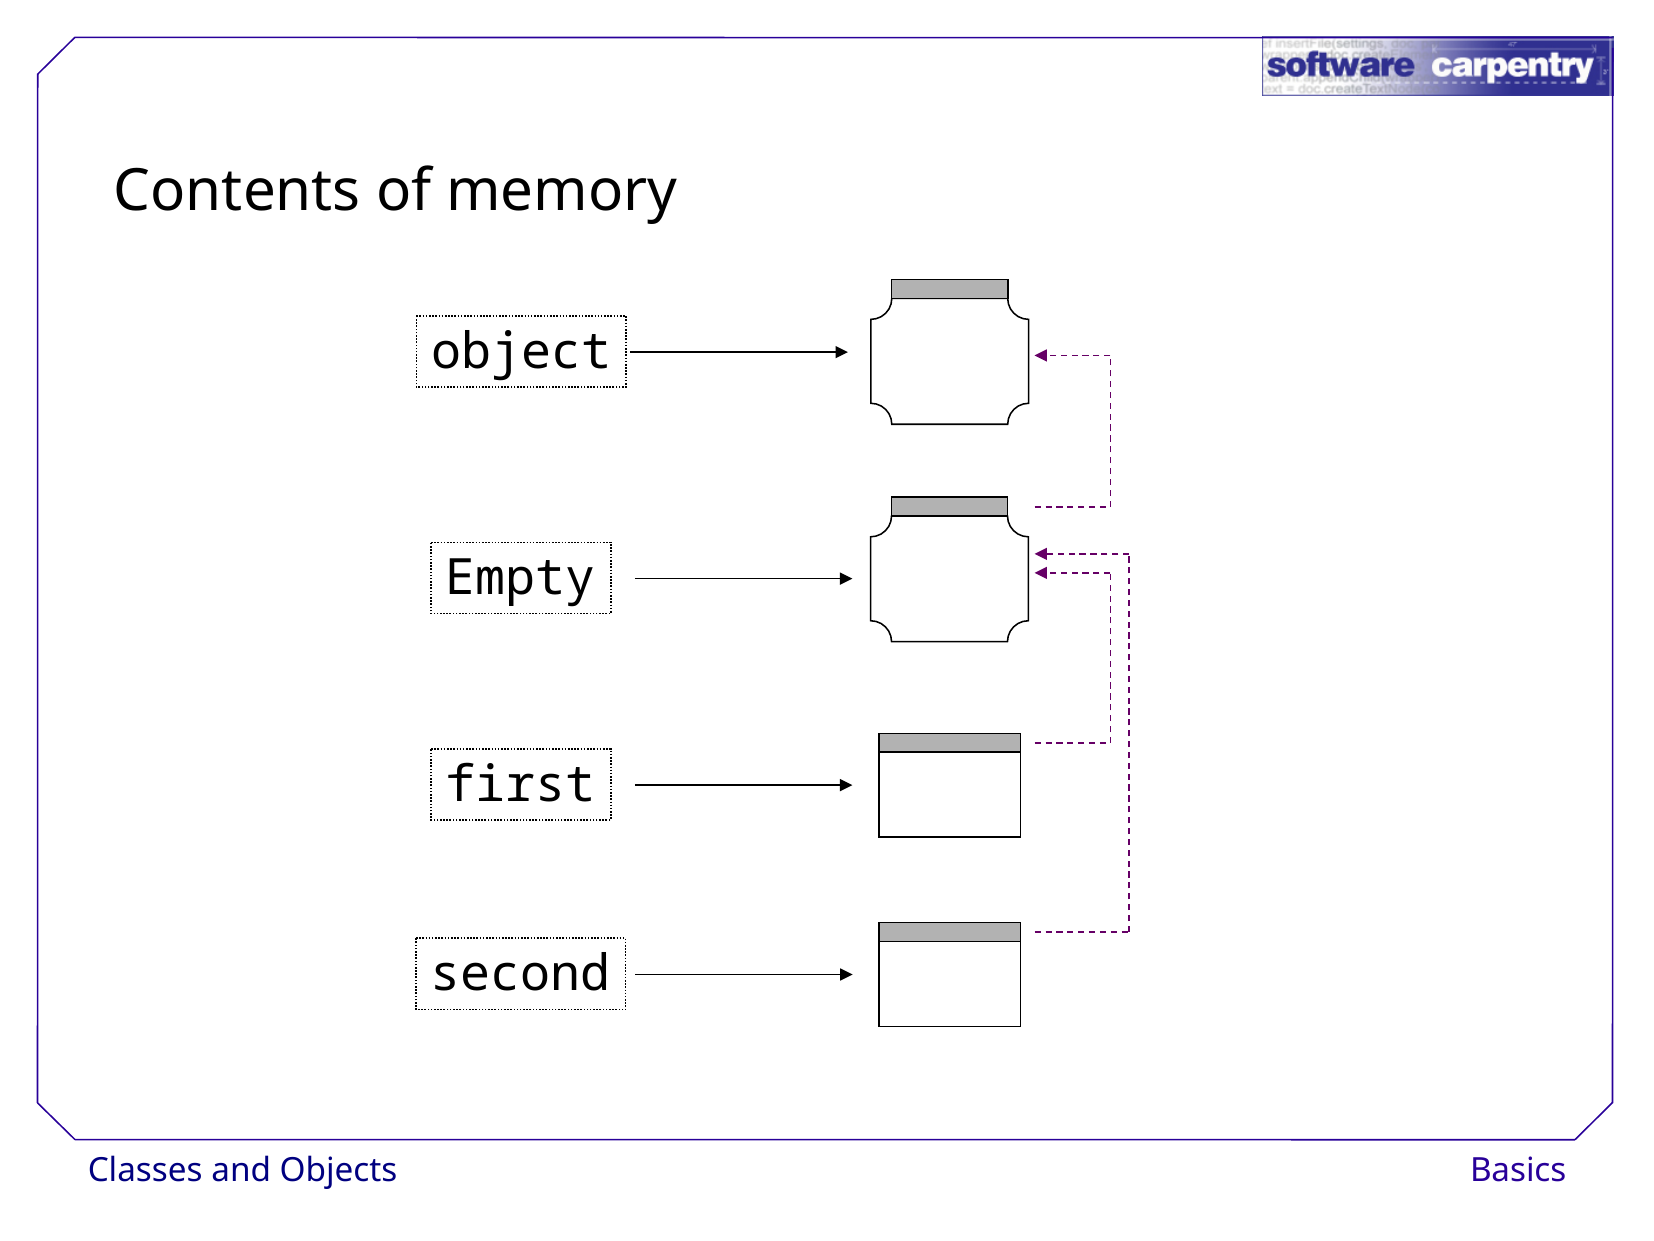

Contents of memory
object
Empty
first
second